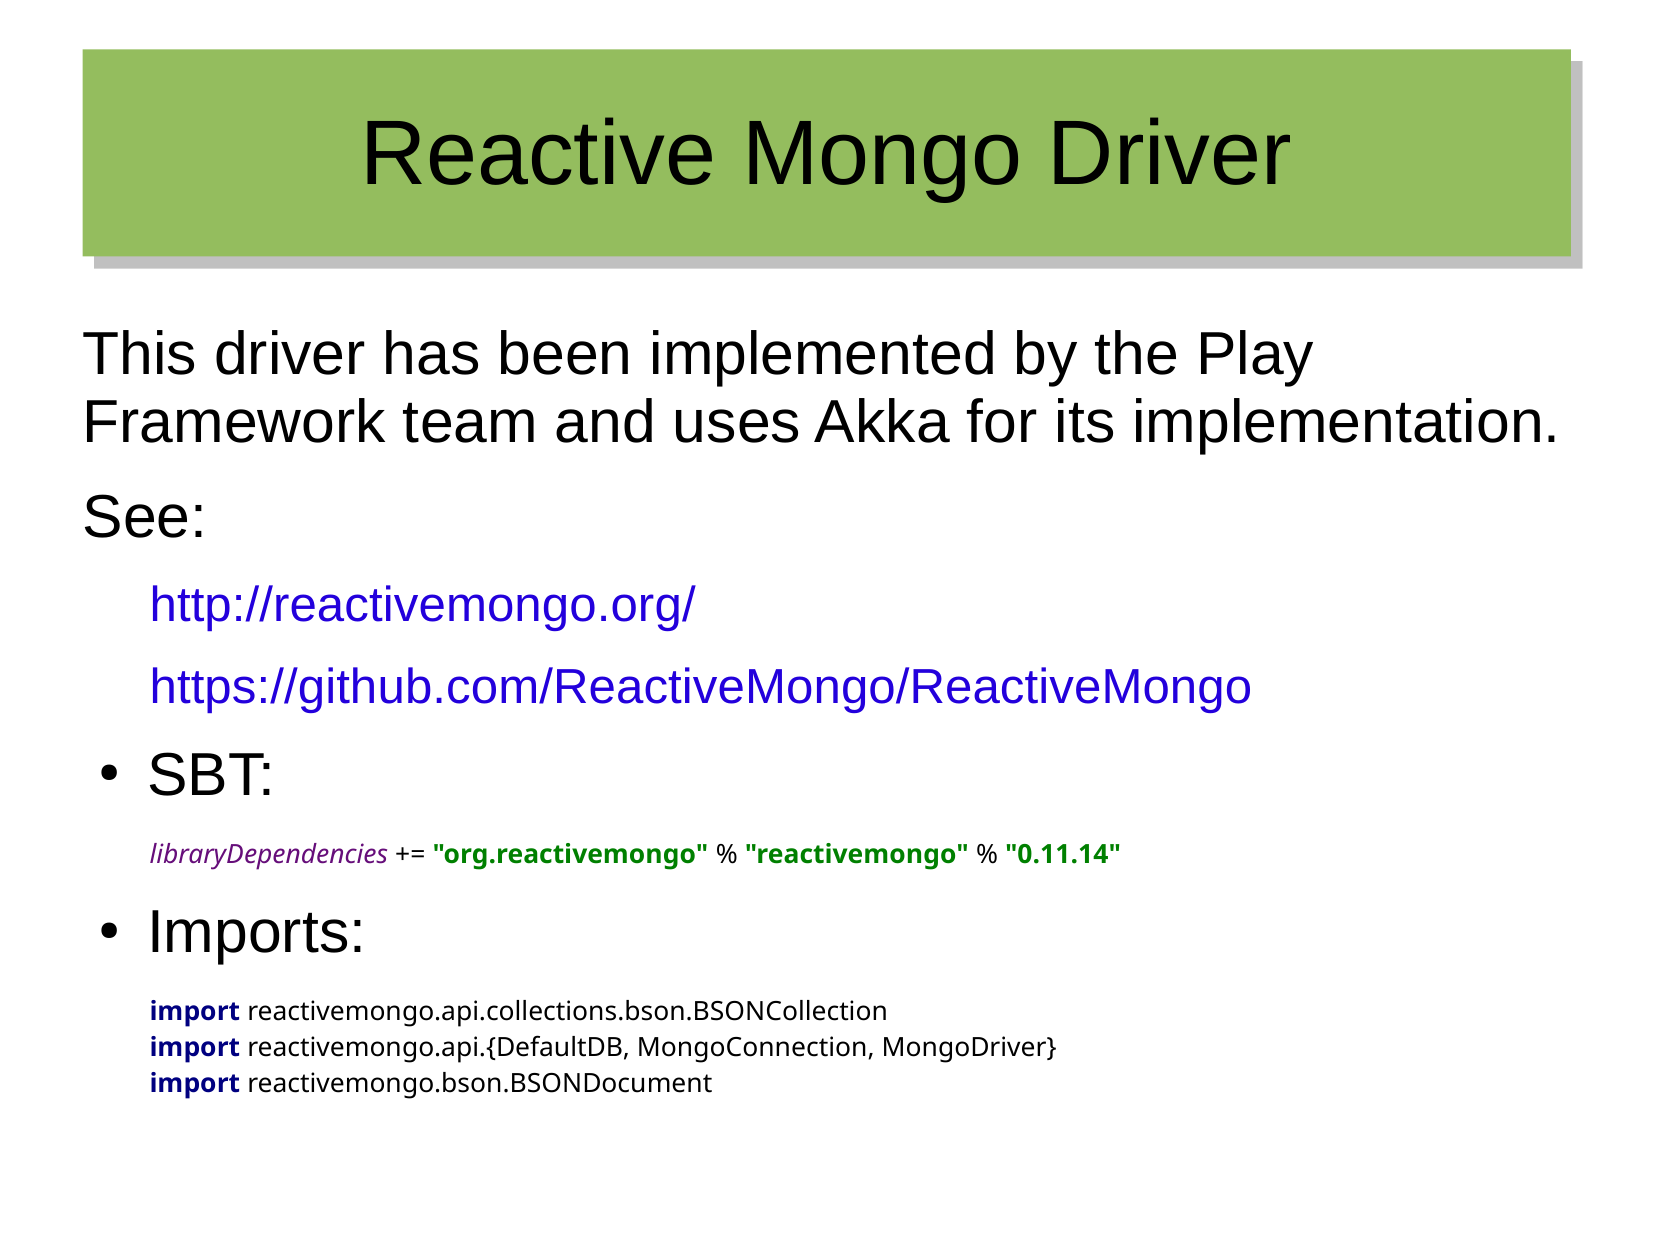

# Reactive Mongo Driver
This driver has been implemented by the Play Framework team and uses Akka for its implementation.
See:
http://reactivemongo.org/
https://github.com/ReactiveMongo/ReactiveMongo
SBT:
libraryDependencies += "org.reactivemongo" % "reactivemongo" % "0.11.14"
Imports:
import reactivemongo.api.collections.bson.BSONCollection
import reactivemongo.api.{DefaultDB, MongoConnection, MongoDriver}
import reactivemongo.bson.BSONDocument